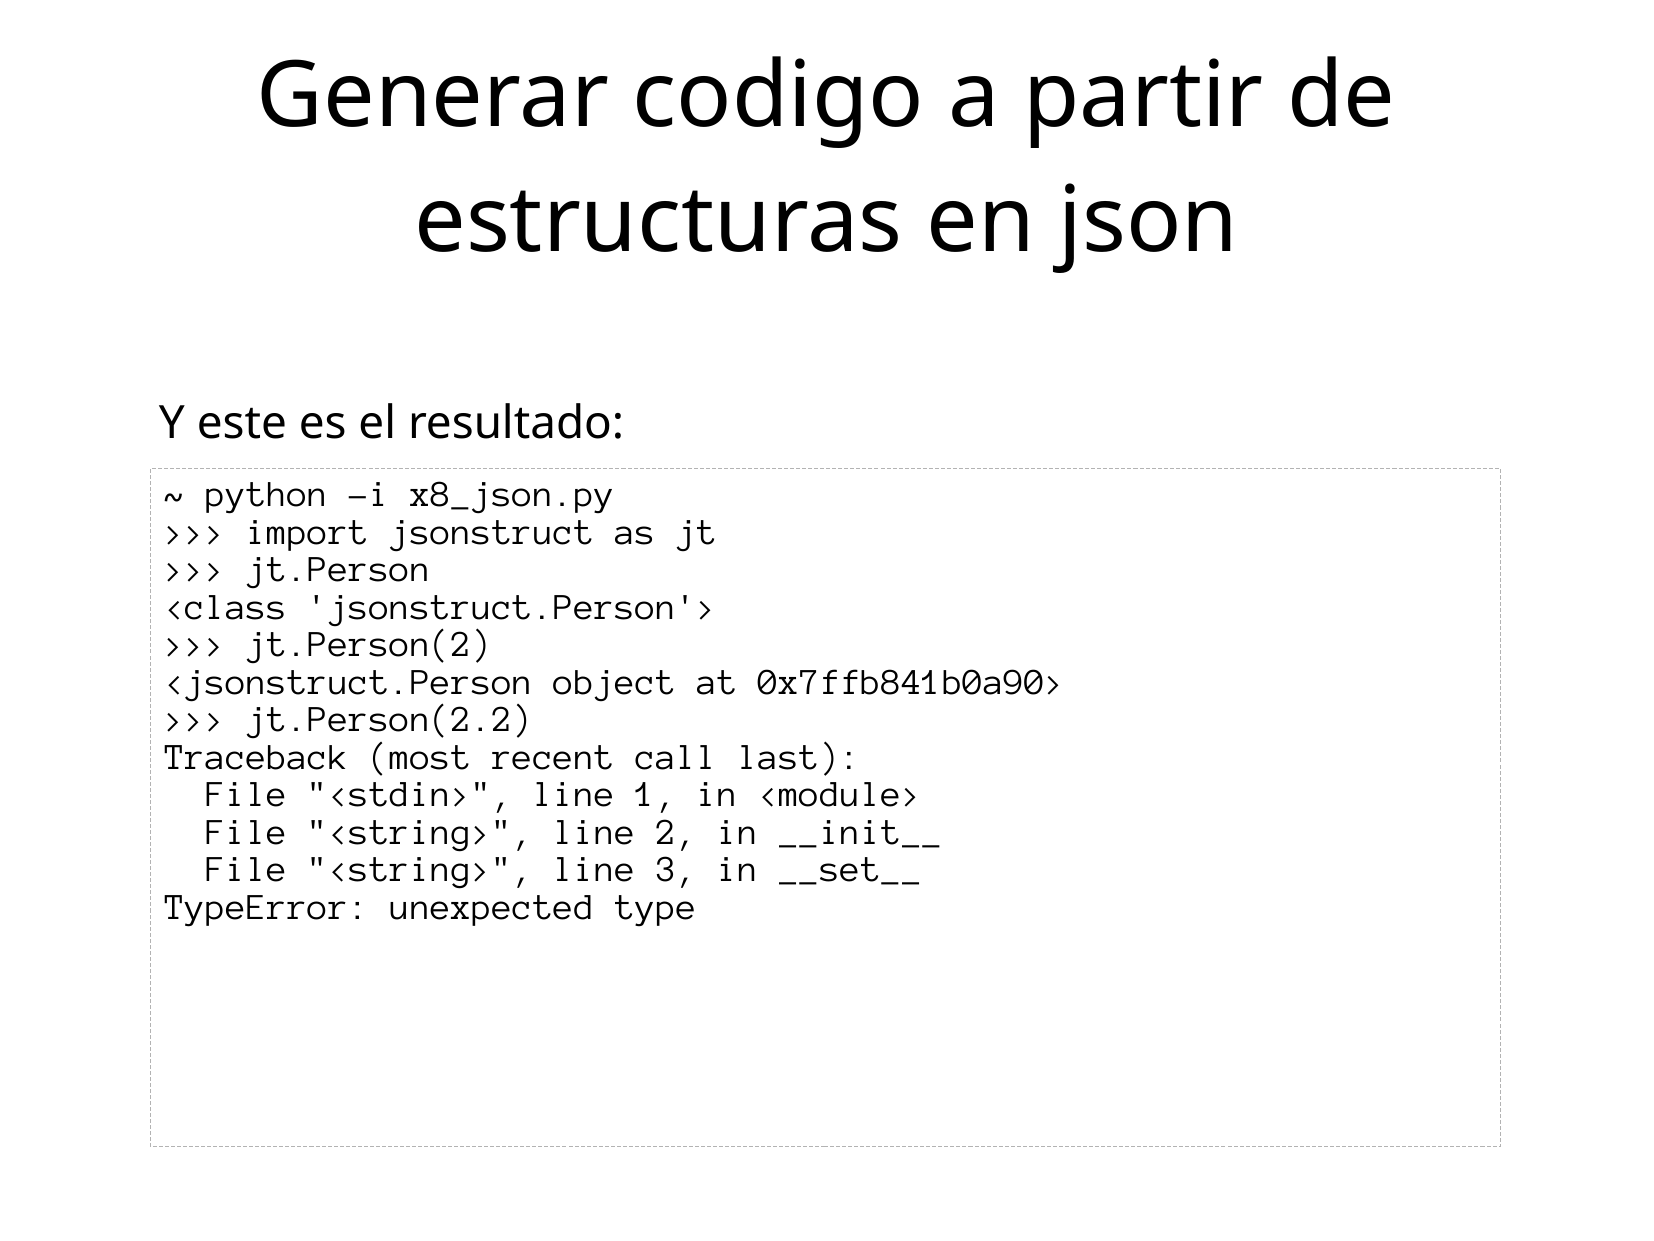

# Generar codigo a partir de estructuras en json
Y este es el resultado:
~ python -i x8_json.py
>>> import jsonstruct as jt
>>> jt.Person
<class 'jsonstruct.Person'>
>>> jt.Person(2)
<jsonstruct.Person object at 0x7ffb841b0a90>
>>> jt.Person(2.2)
Traceback (most recent call last):
 File "<stdin>", line 1, in <module>
 File "<string>", line 2, in __init__
 File "<string>", line 3, in __set__
TypeError: unexpected type